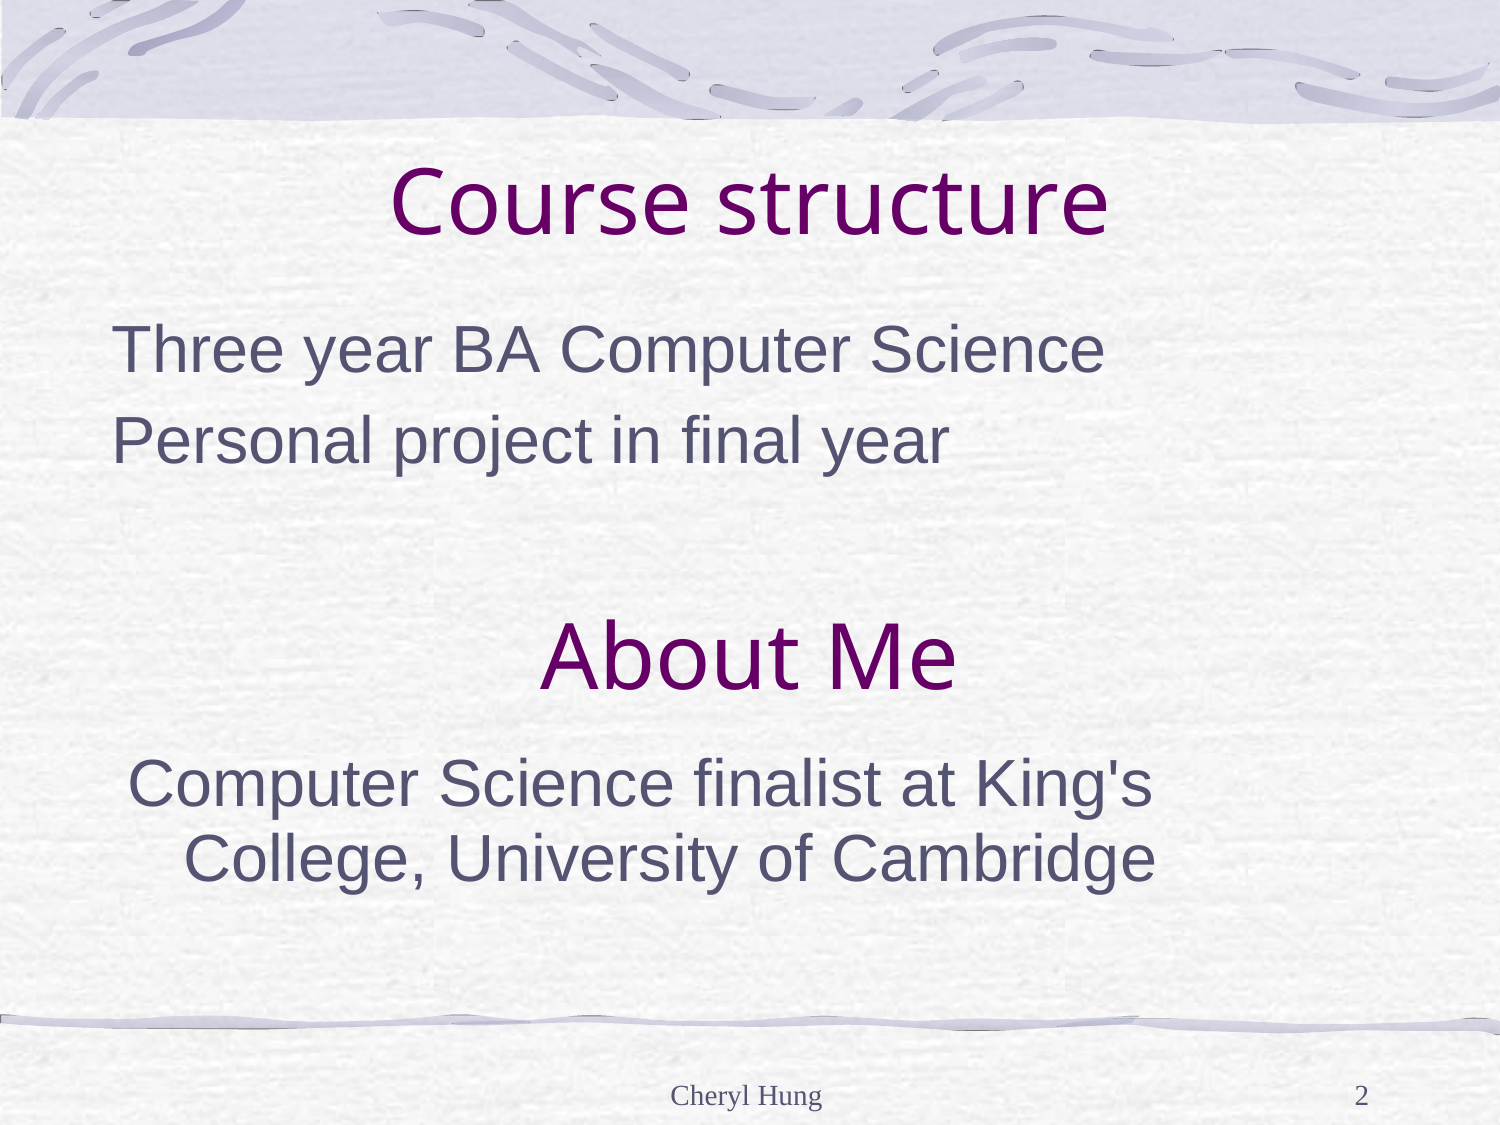

Course structure
Three year BA Computer Science
Personal project in final year
# About Me
Computer Science finalist at King's College, University of Cambridge
Cheryl Hung
2